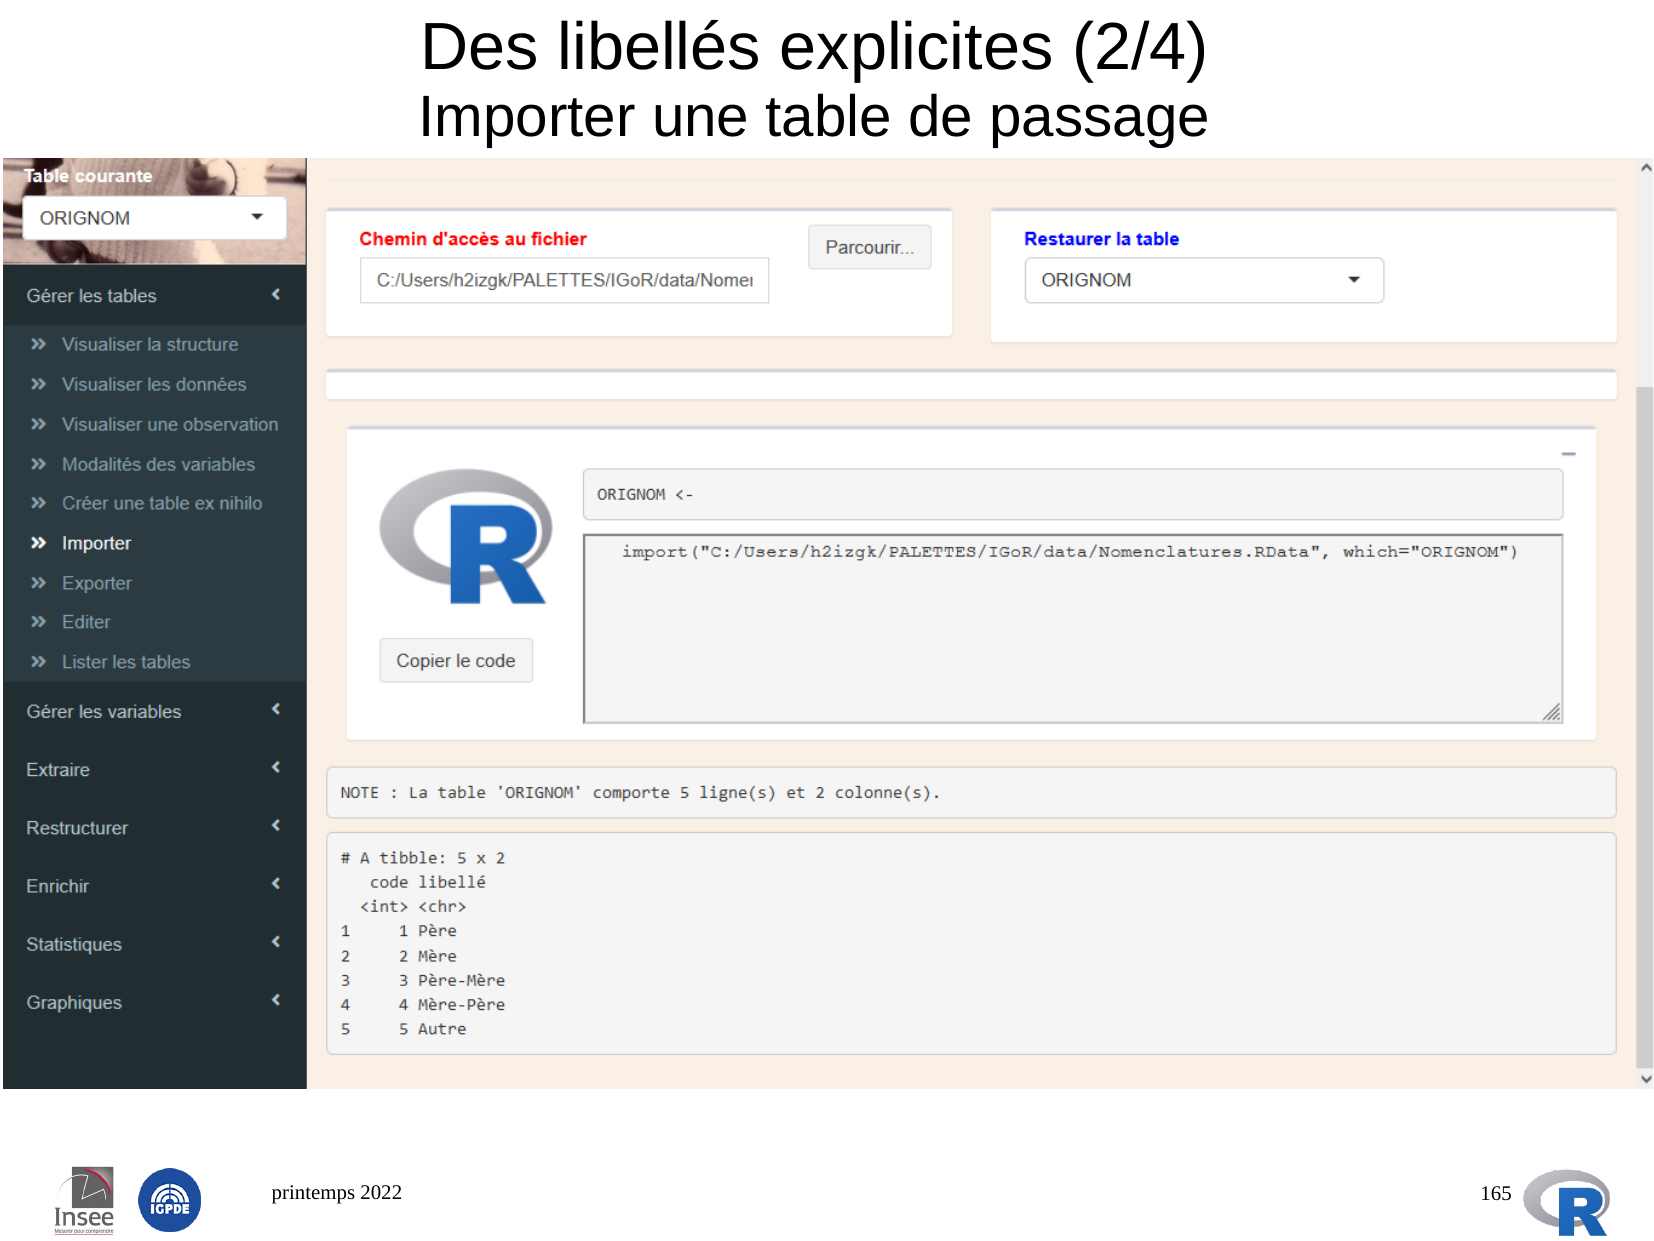

# Des libellés explicites (2/4) Importer une table de passage
printemps 2022
165